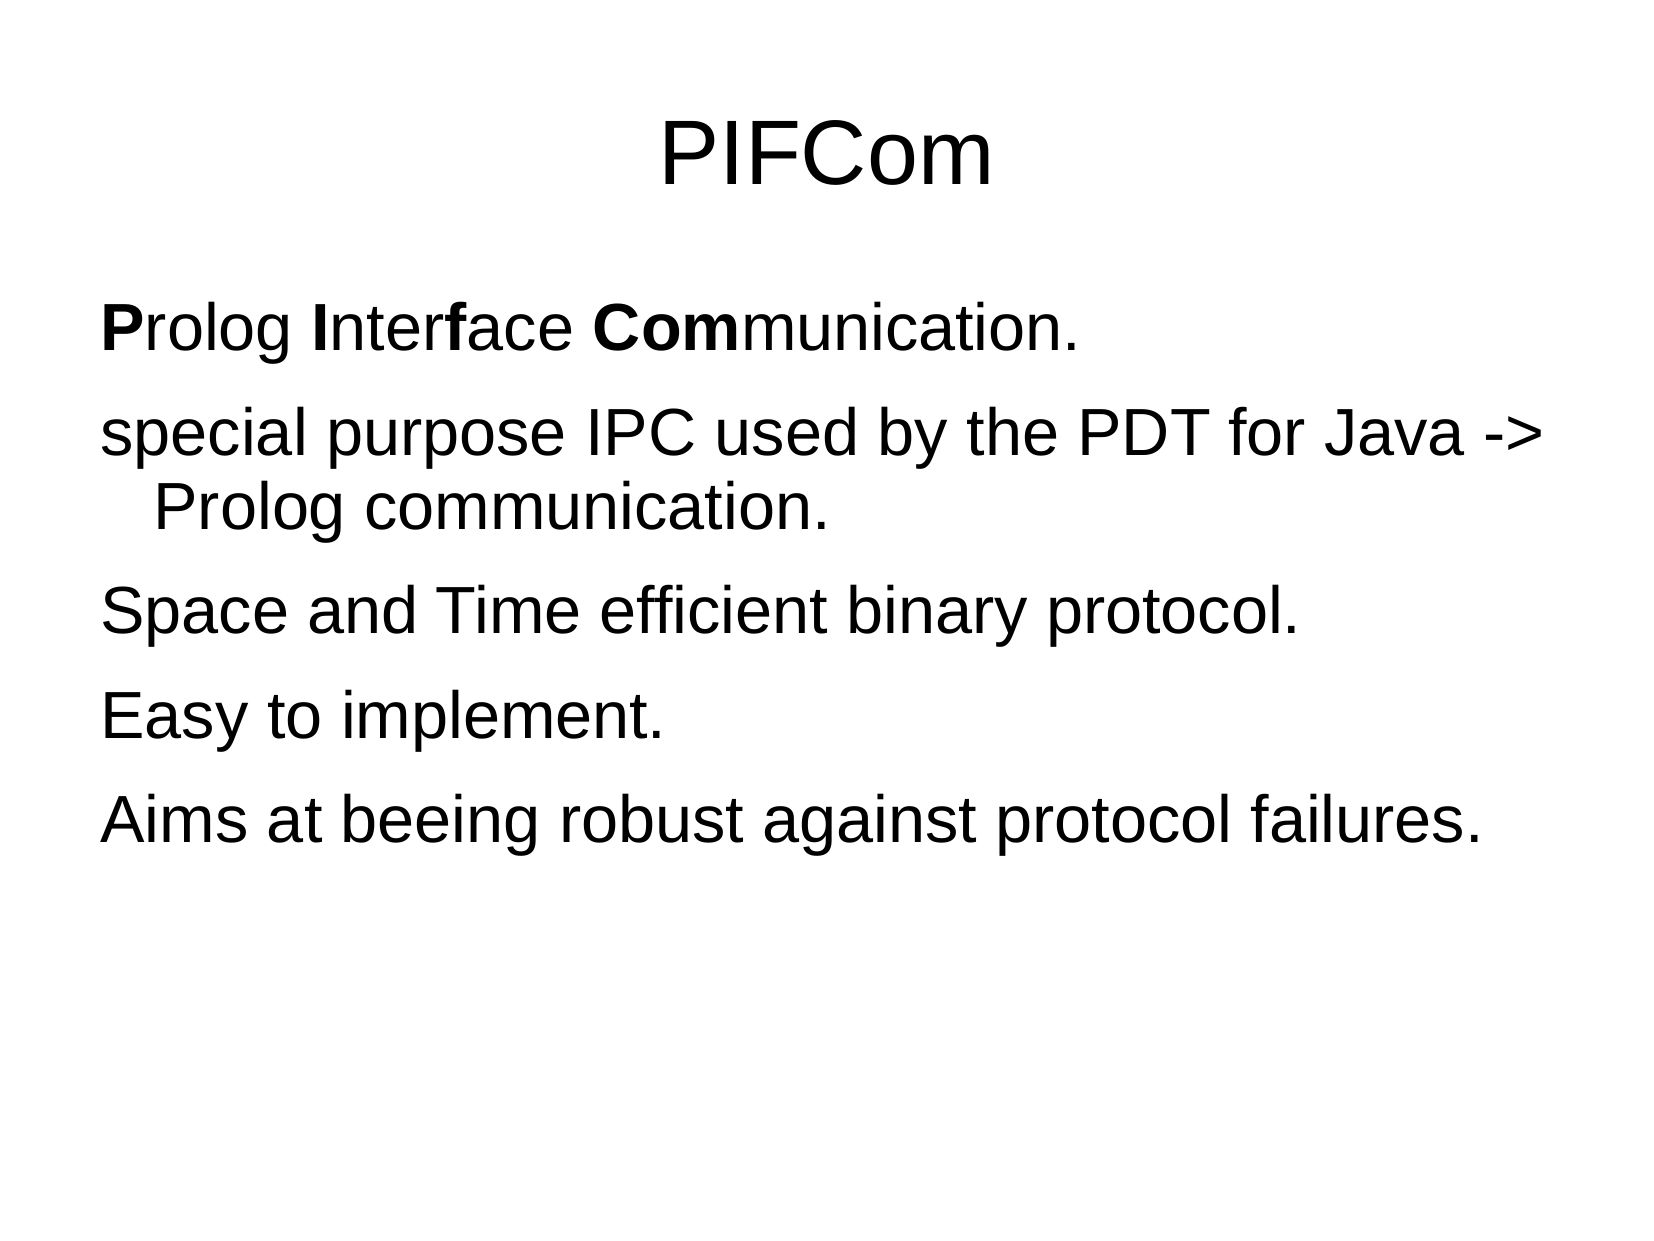

# PIFCom
Prolog Interface Communication.
special purpose IPC used by the PDT for Java -> Prolog communication.
Space and Time efficient binary protocol.
Easy to implement.
Aims at beeing robust against protocol failures.